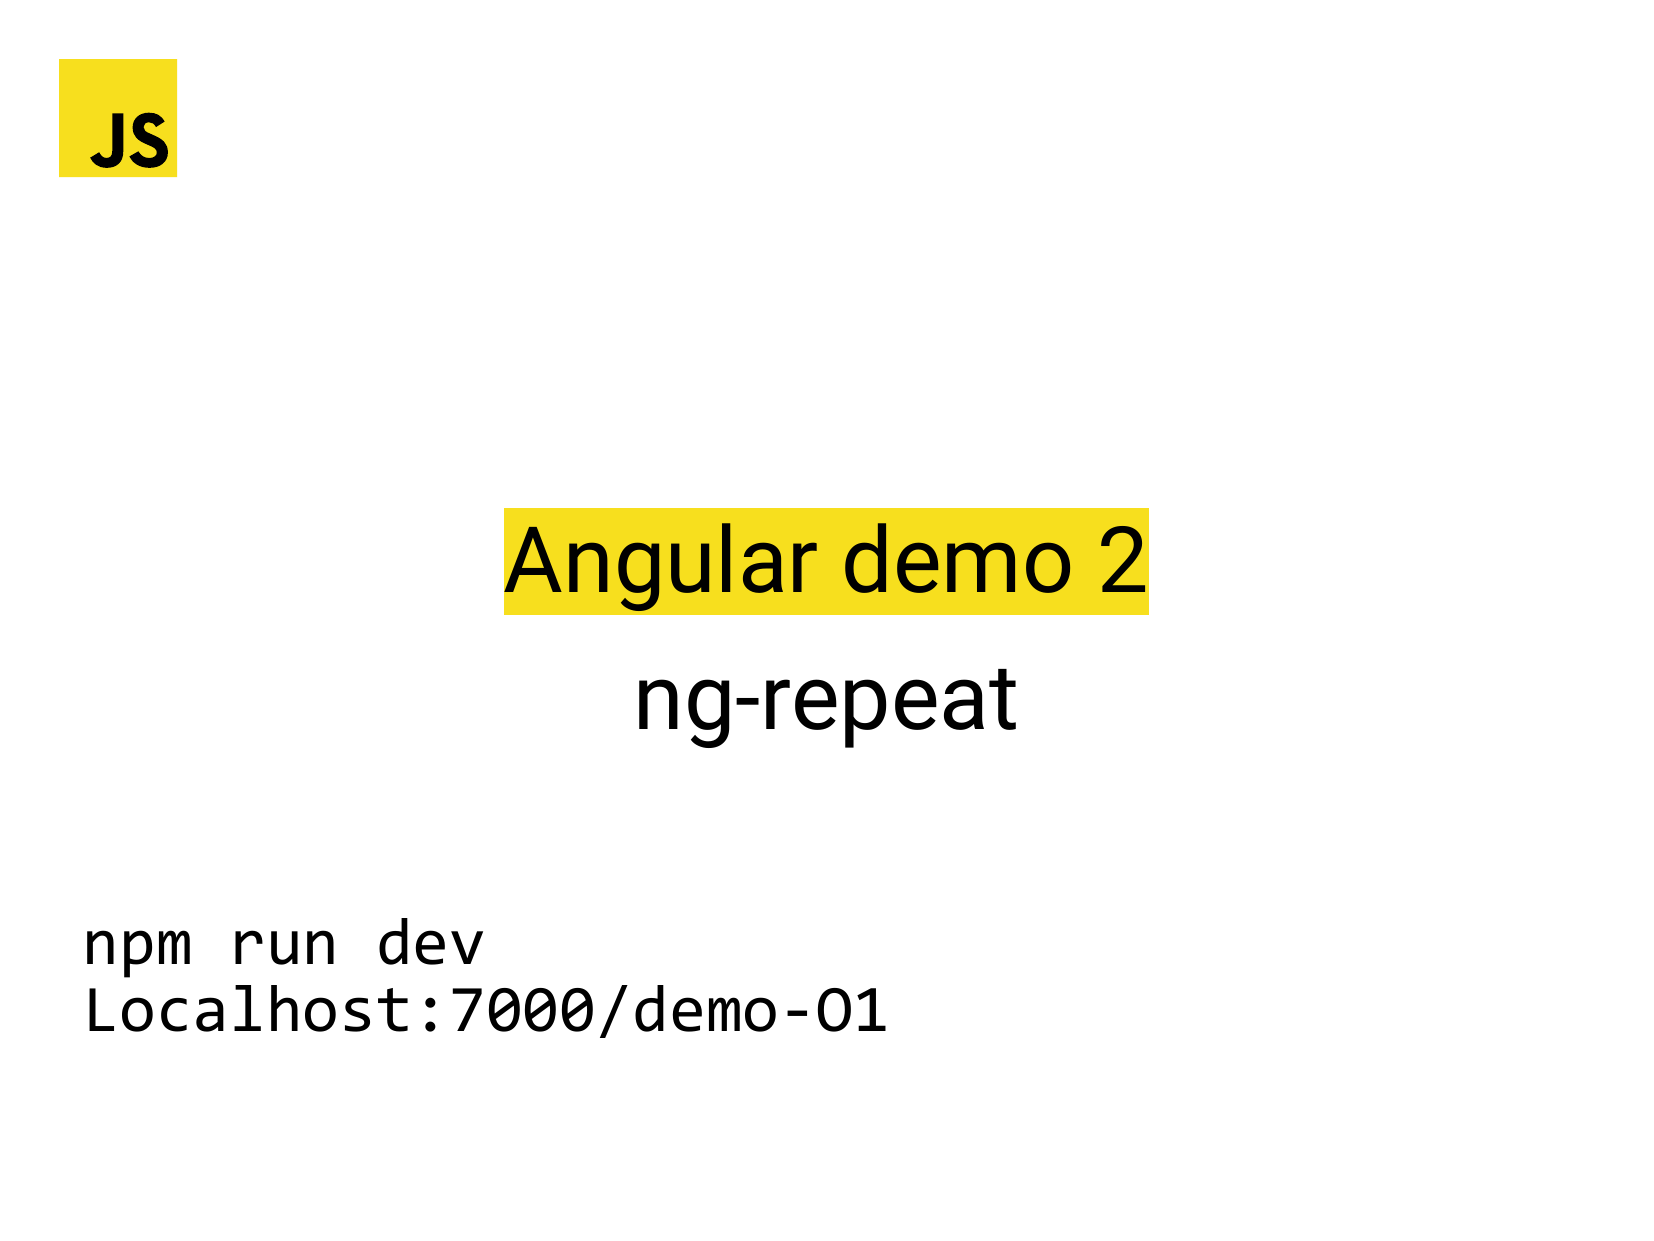

#
Angular demo 2
ng-repeat
npm run dev
Localhost:7000/demo-O1